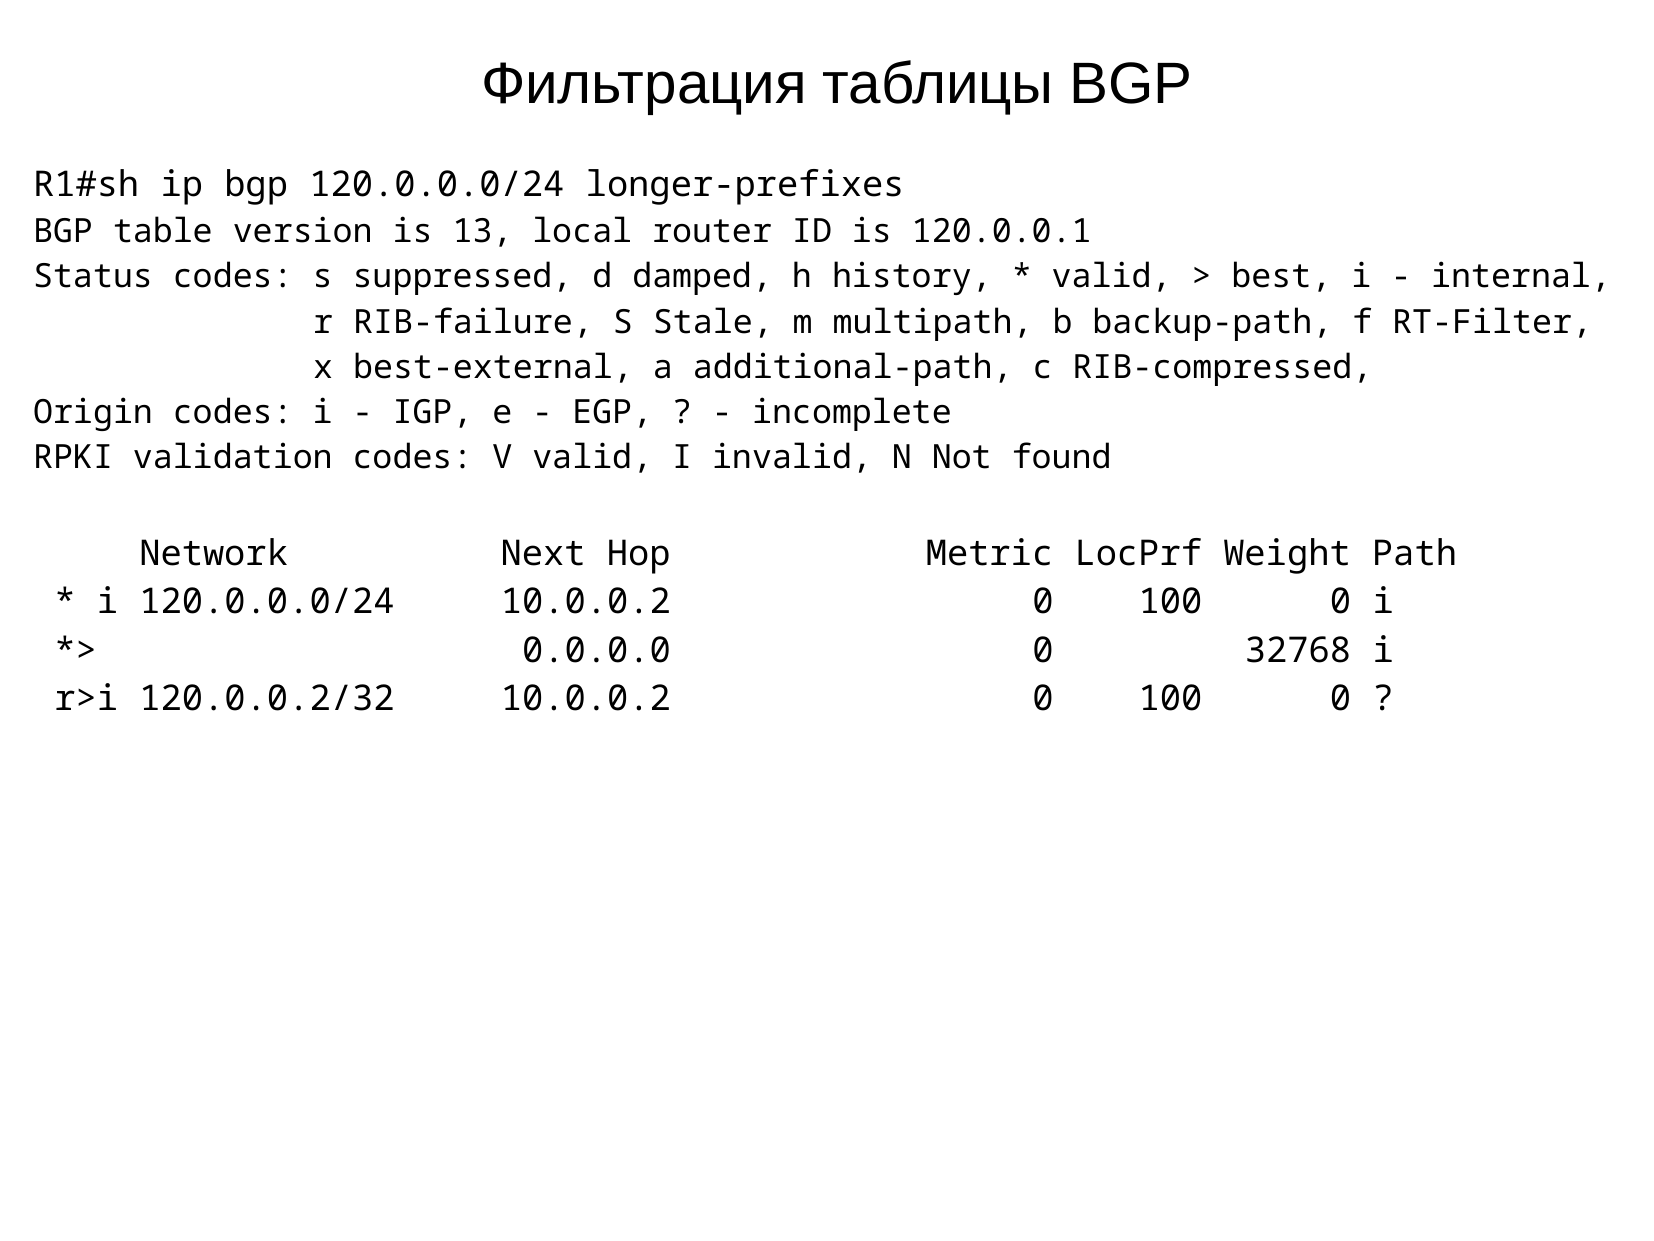

# Фильтрация таблицы BGP
R1#sh ip bgp 120.0.0.0/24 longer-prefixes
BGP table version is 13, local router ID is 120.0.0.1
Status codes: s suppressed, d damped, h history, * valid, > best, i - internal,
 r RIB-failure, S Stale, m multipath, b backup-path, f RT-Filter,
 x best-external, a additional-path, c RIB-compressed,
Origin codes: i - IGP, e - EGP, ? - incomplete
RPKI validation codes: V valid, I invalid, N Not found
 Network Next Hop Metric LocPrf Weight Path
 * i 120.0.0.0/24 10.0.0.2 0 100 0 i
 *> 0.0.0.0 0 32768 i
 r>i 120.0.0.2/32 10.0.0.2 0 100 0 ?